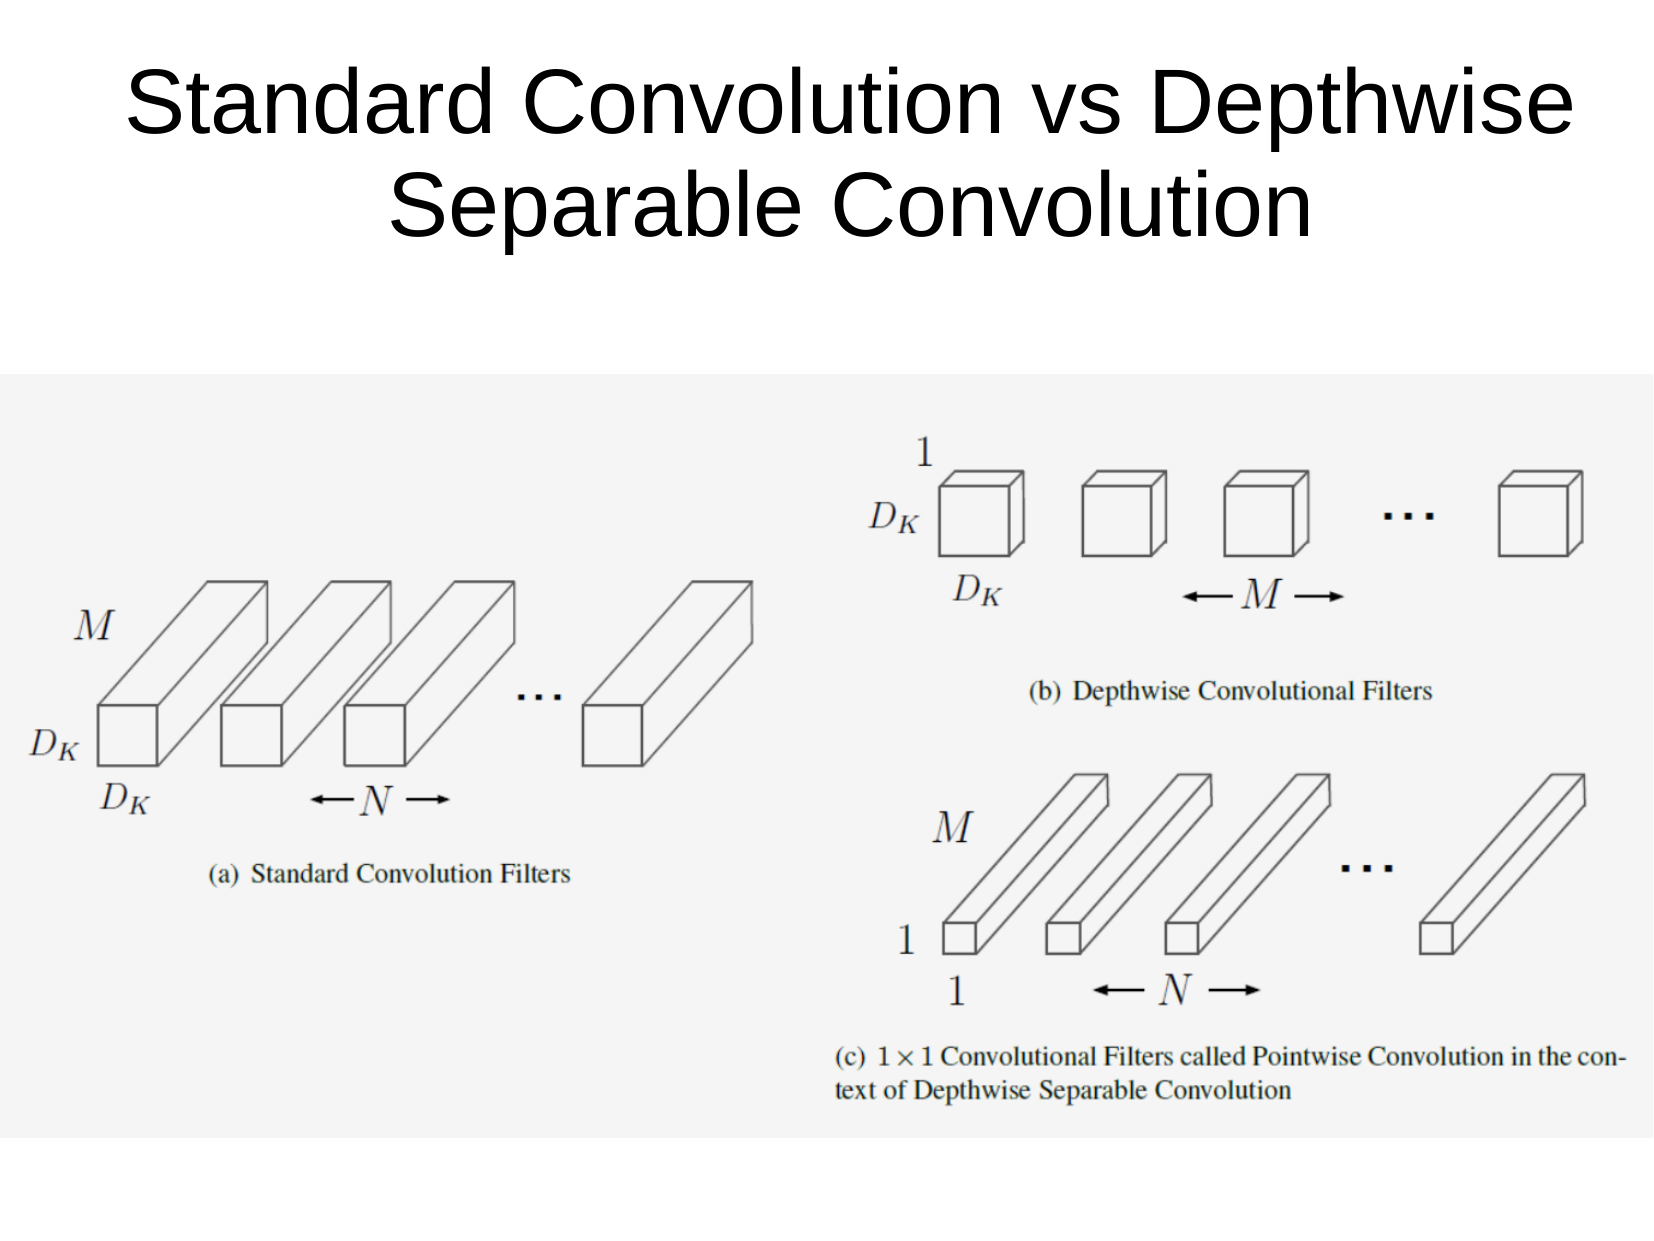

# Standard Convolution vs Depthwise Separable Convolution